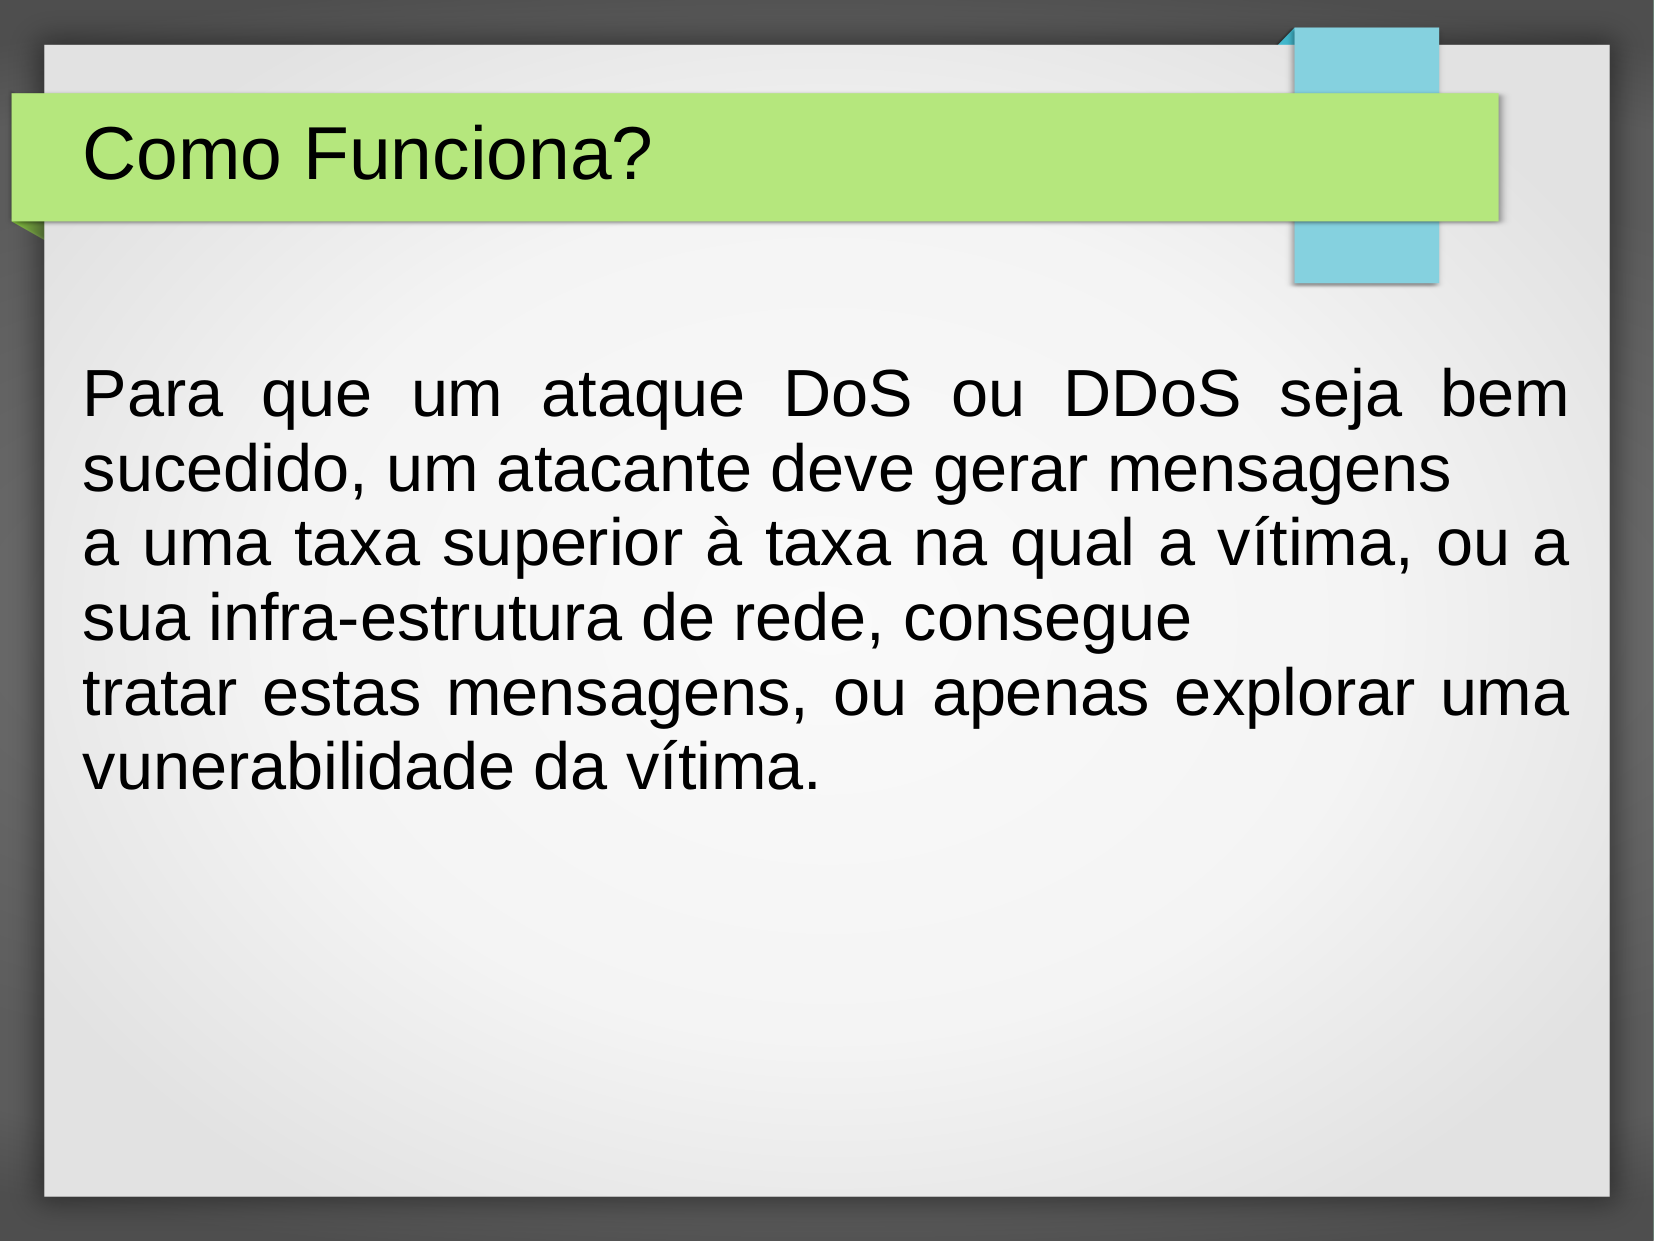

# Como Funciona?
Para que um ataque DoS ou DDoS seja bem sucedido, um atacante deve gerar mensagens
a uma taxa superior à taxa na qual a vítima, ou a sua infra-estrutura de rede, consegue
tratar estas mensagens, ou apenas explorar uma vunerabilidade da vítima.